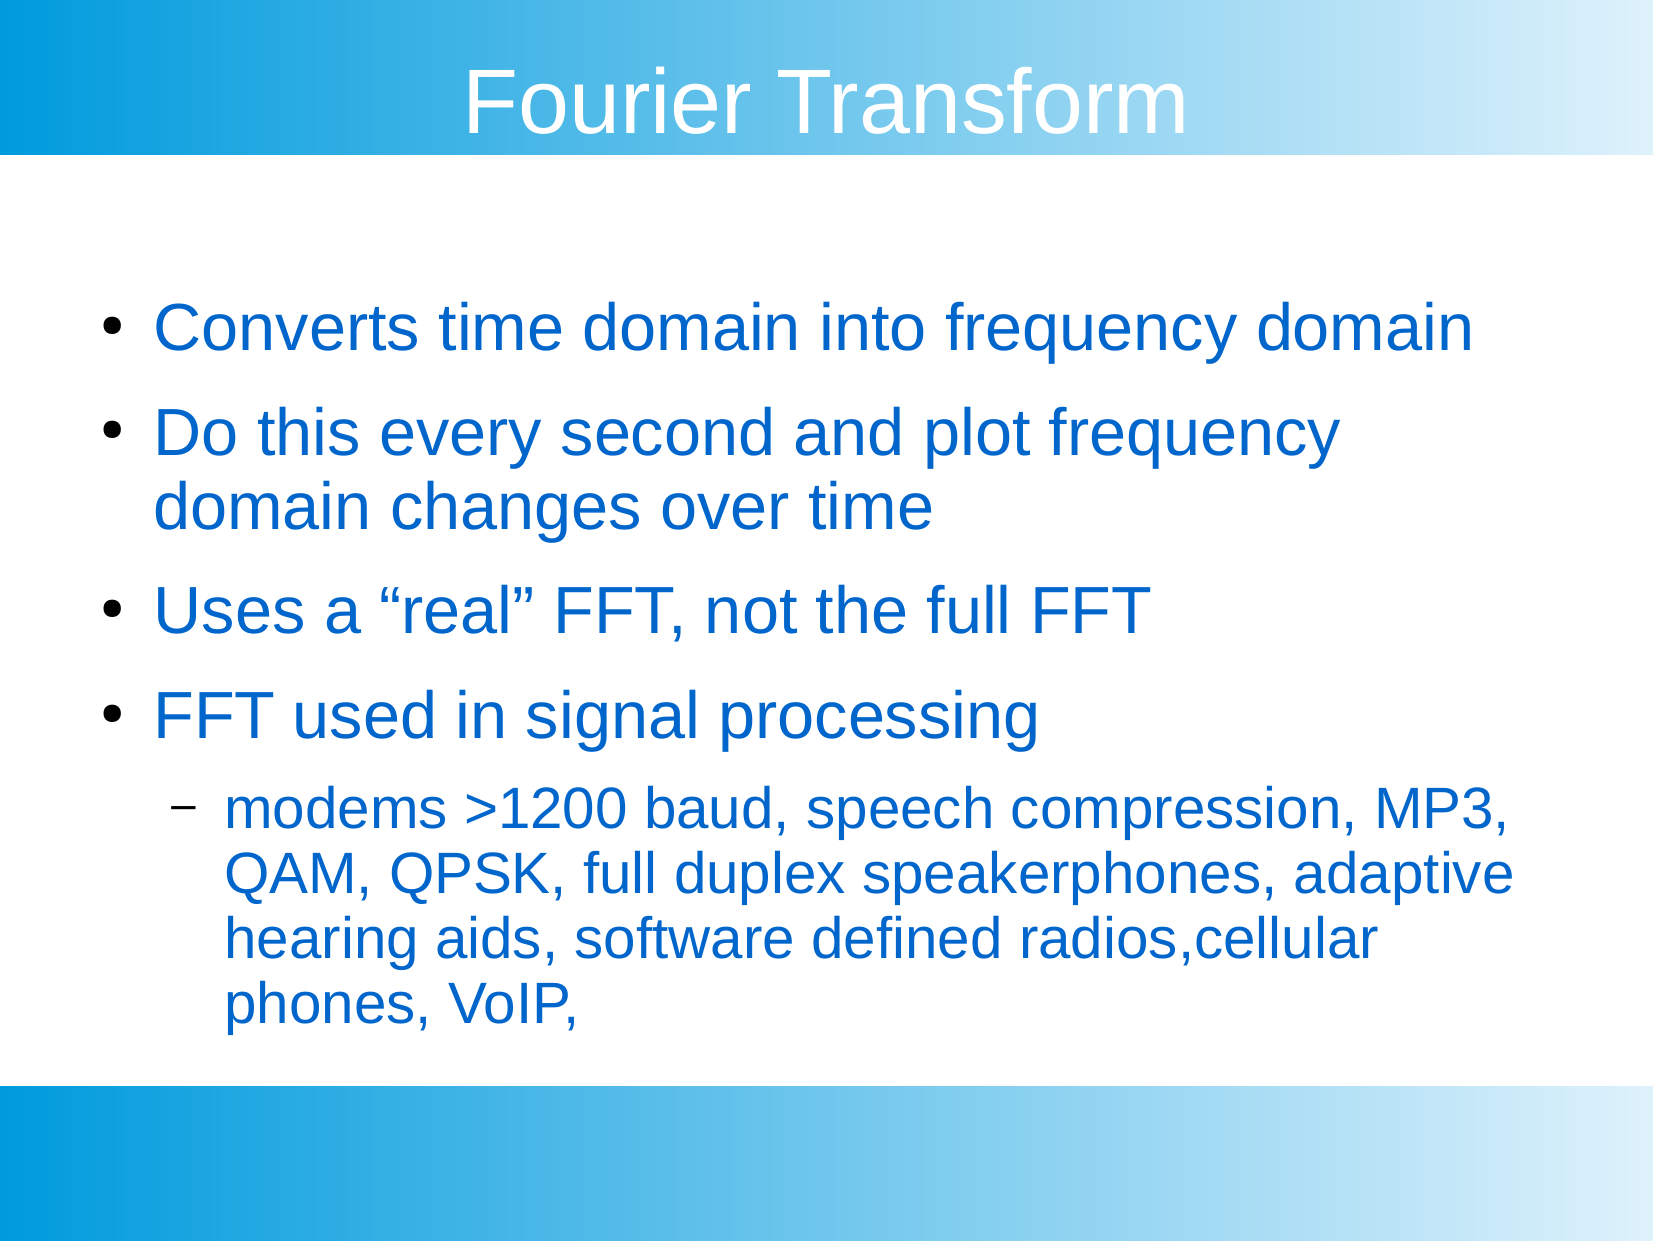

# Fourier Transform
Converts time domain into frequency domain
Do this every second and plot frequency domain changes over time
Uses a “real” FFT, not the full FFT
FFT used in signal processing
modems >1200 baud, speech compression, MP3, QAM, QPSK, full duplex speakerphones, adaptive hearing aids, software defined radios,cellular phones, VoIP,